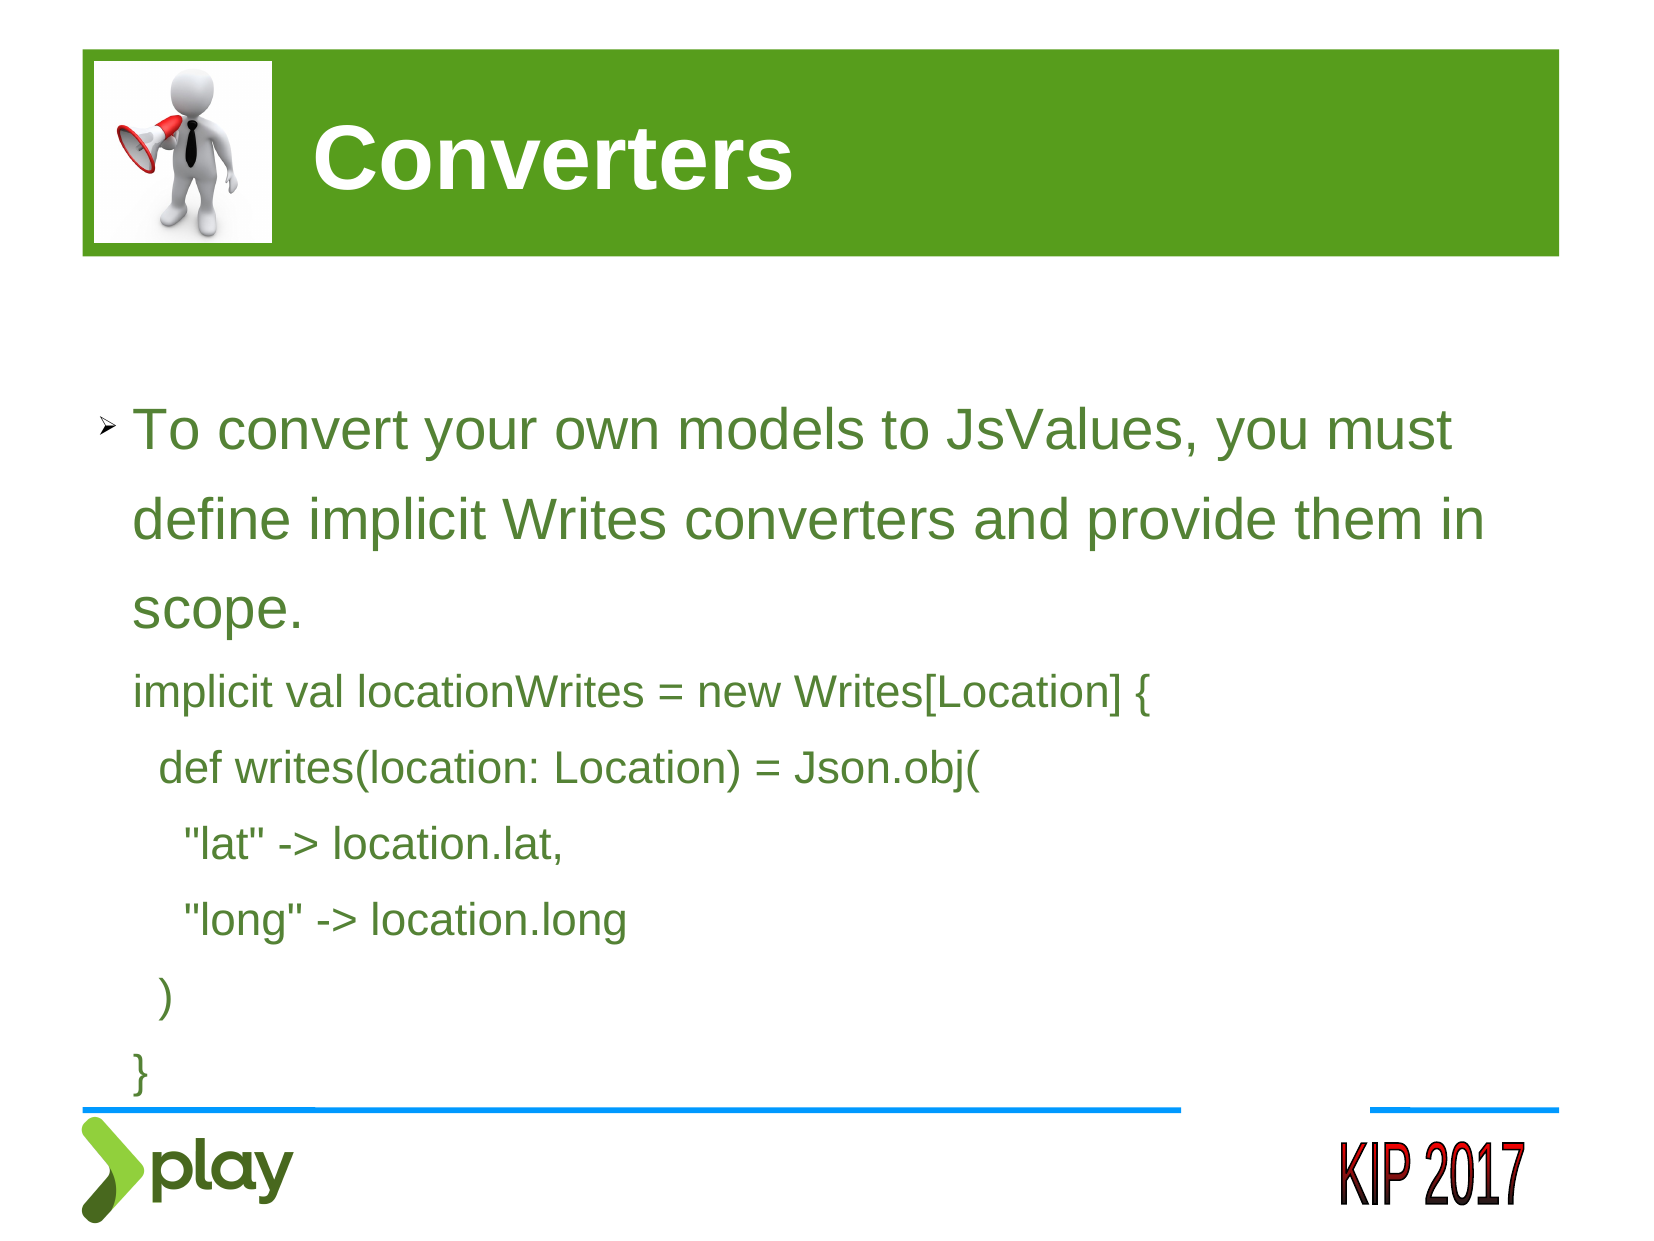

# Converters
To convert your own models to JsValues, you must
define implicit Writes converters and provide them in
scope.
implicit val locationWrites = new Writes[Location] {
 def writes(location: Location) = Json.obj(
 "lat" -> location.lat,
 "long" -> location.long
 )
}